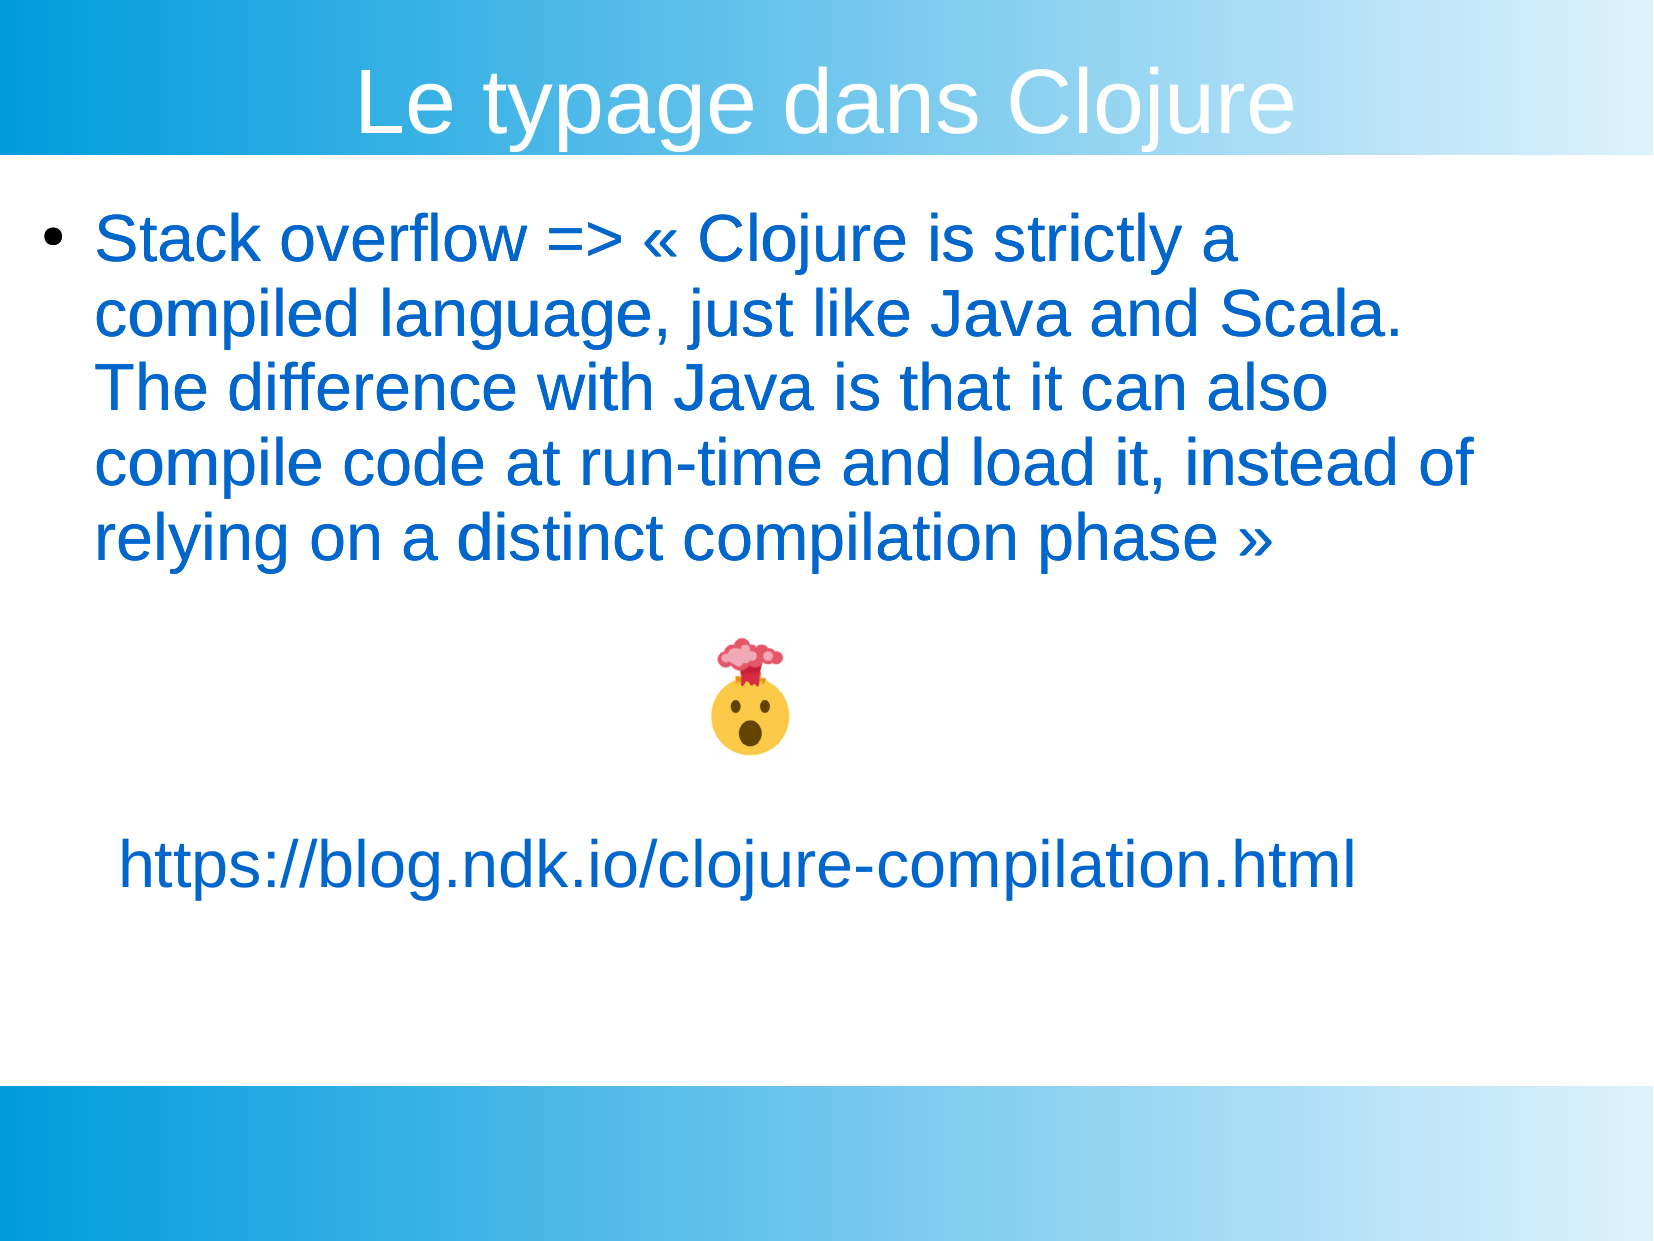

# Le typage dans Clojure
Stack overflow => « Clojure is strictly a compiled language, just like Java and Scala. The difference with Java is that it can also compile code at run-time and load it, instead of relying on a distinct compilation phase »
Stack overflow => « Clojure is strictly a compiled language, just like Java and Scala. The difference with Java is that it can also compile code at run-time and load it, instead of relying on a distinct compilation phase »
https://blog.ndk.io/clojure-compilation.html